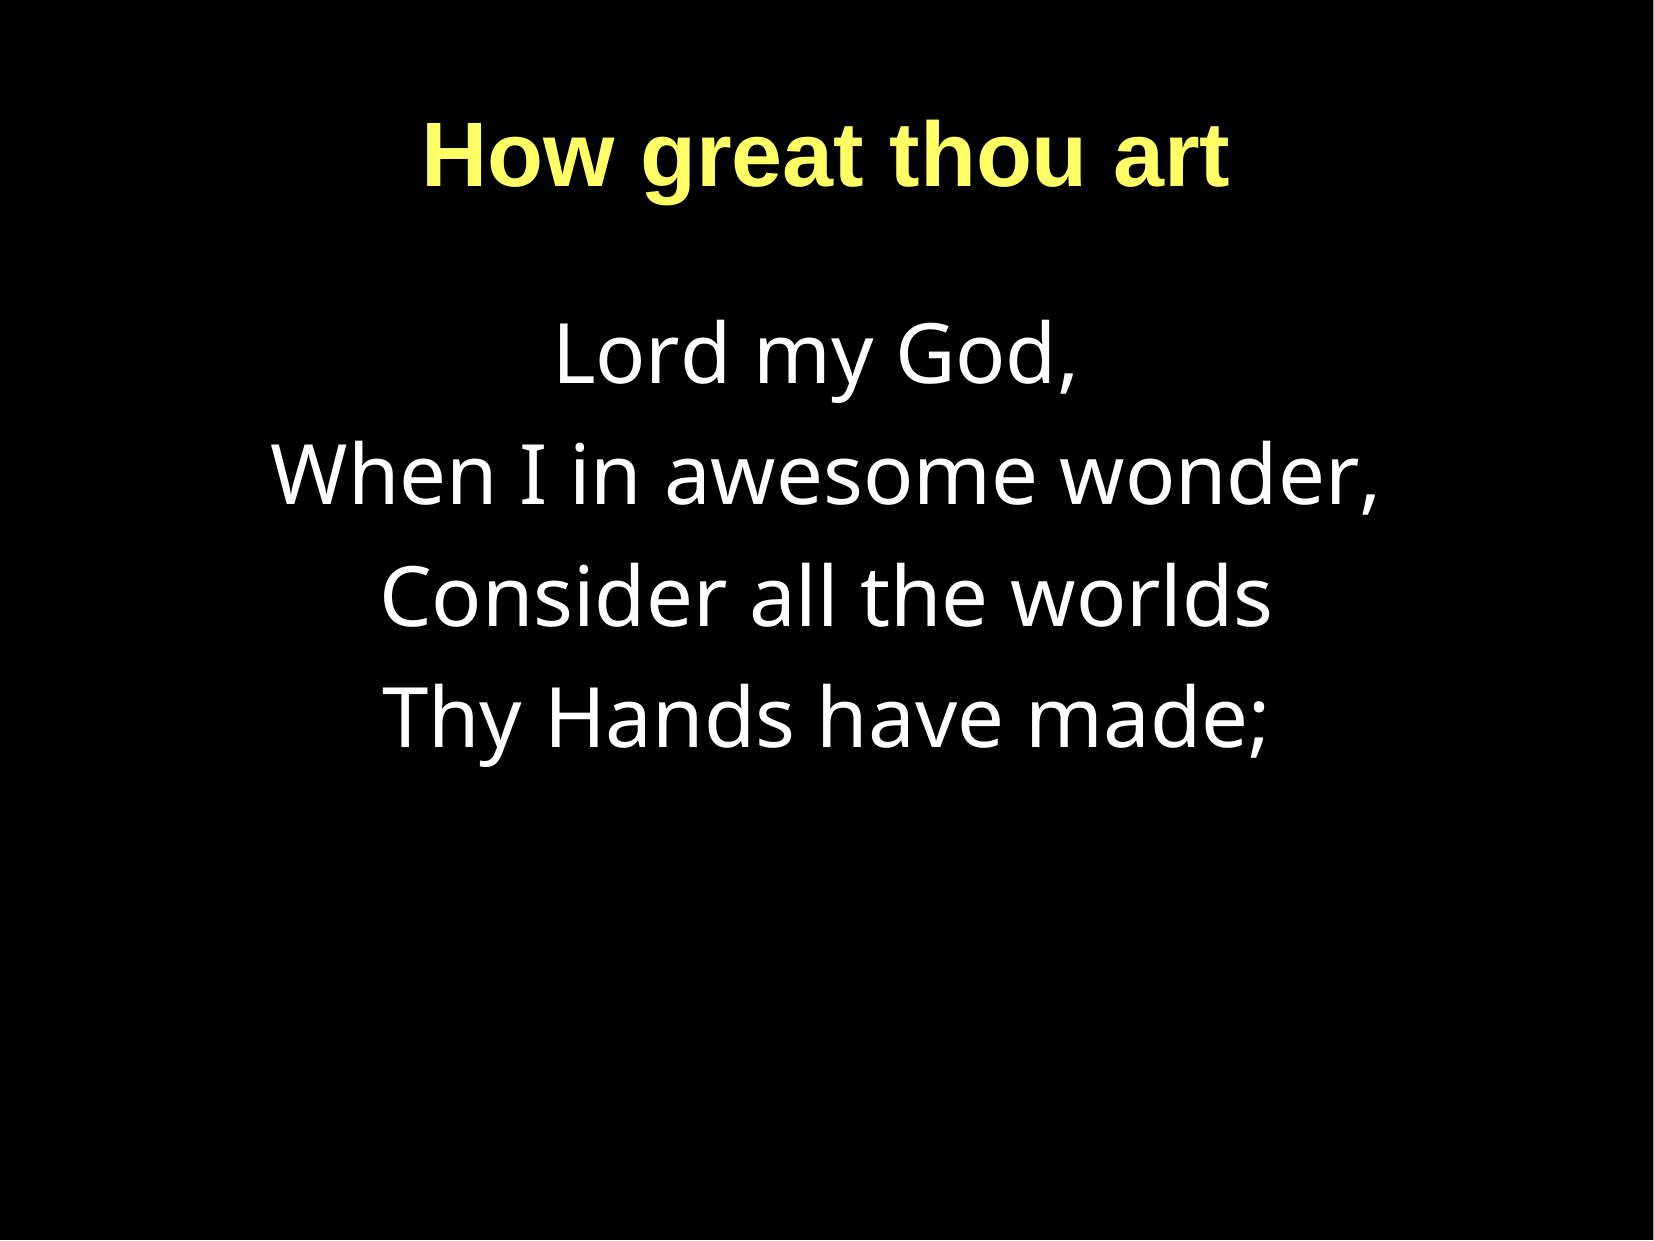

# How great thou art
Lord my God,
When I in awesome wonder,
Consider all the worlds
Thy Hands have made;